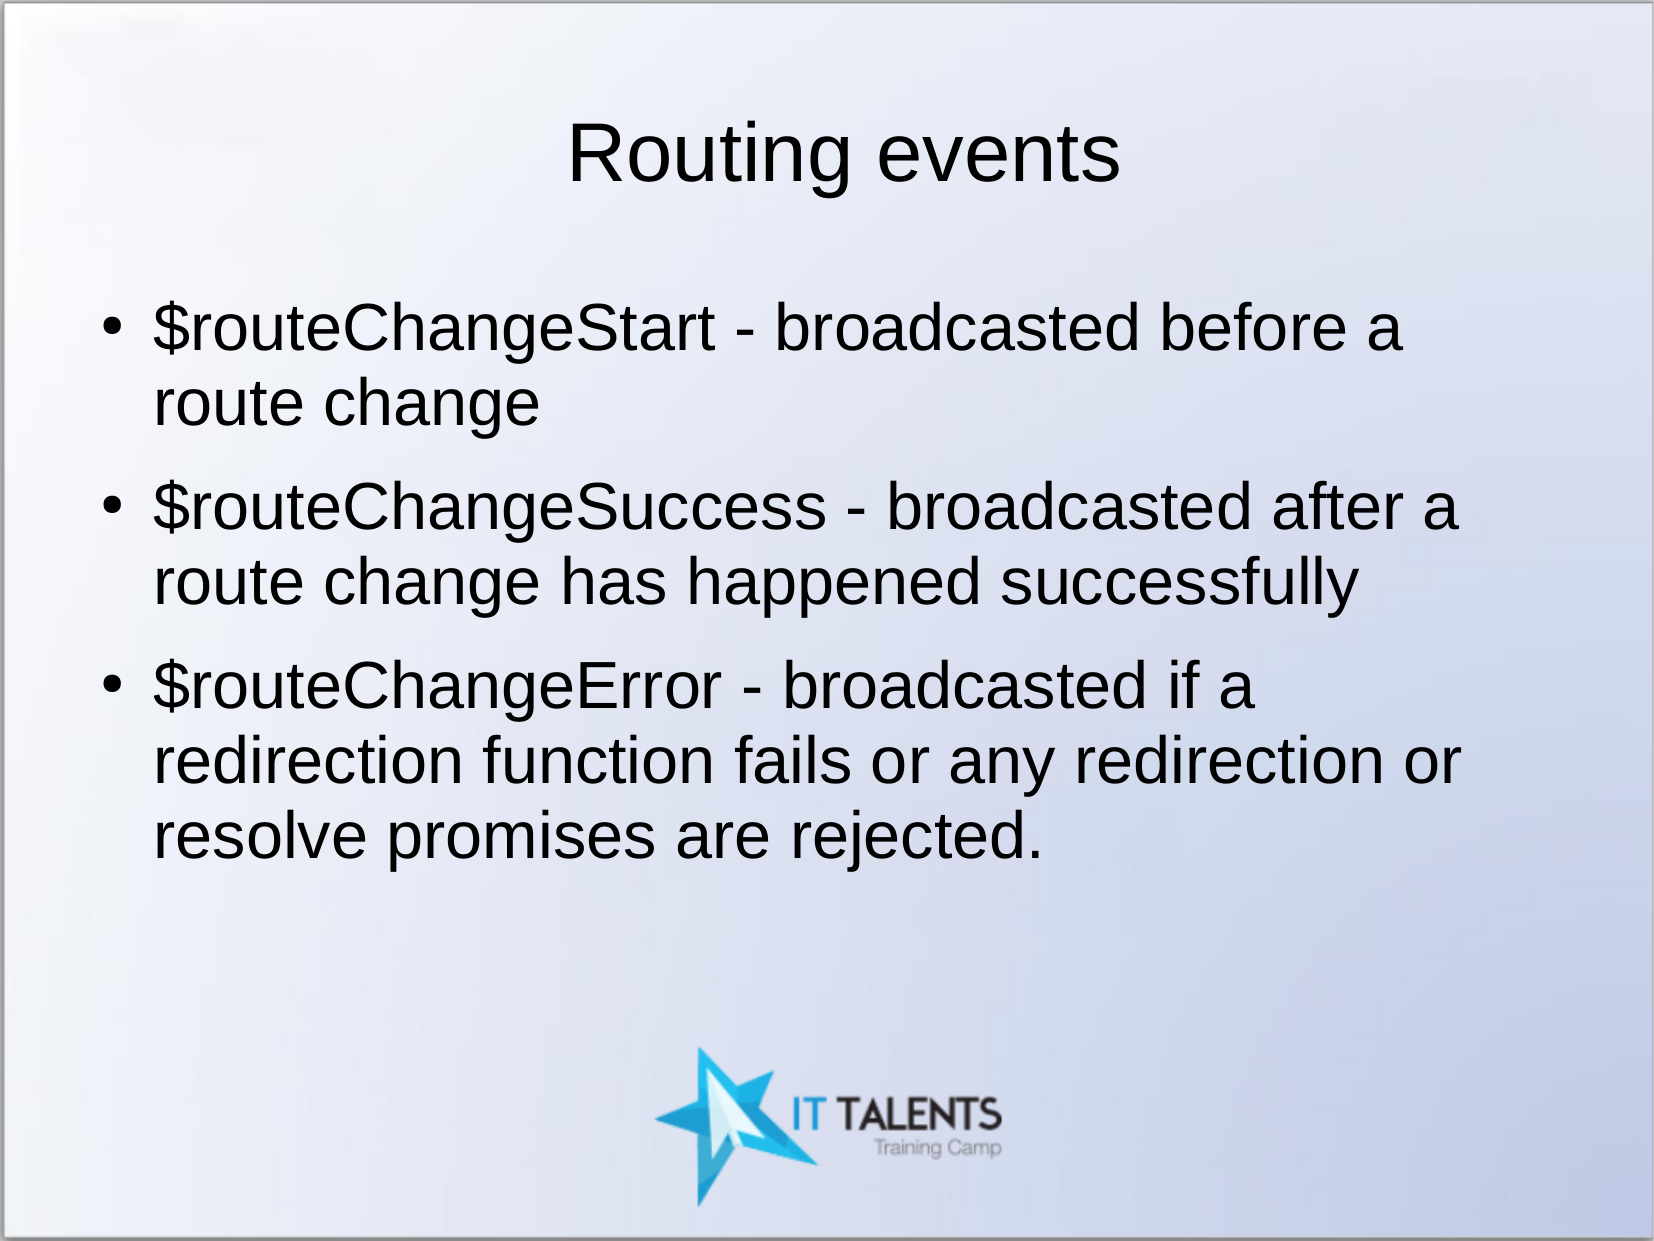

# Routing events
$routeChangeStart - broadcasted before a route change
$routeChangeSuccess - broadcasted after a route change has happened successfully
$routeChangeError - broadcasted if a redirection function fails or any redirection or resolve promises are rejected.